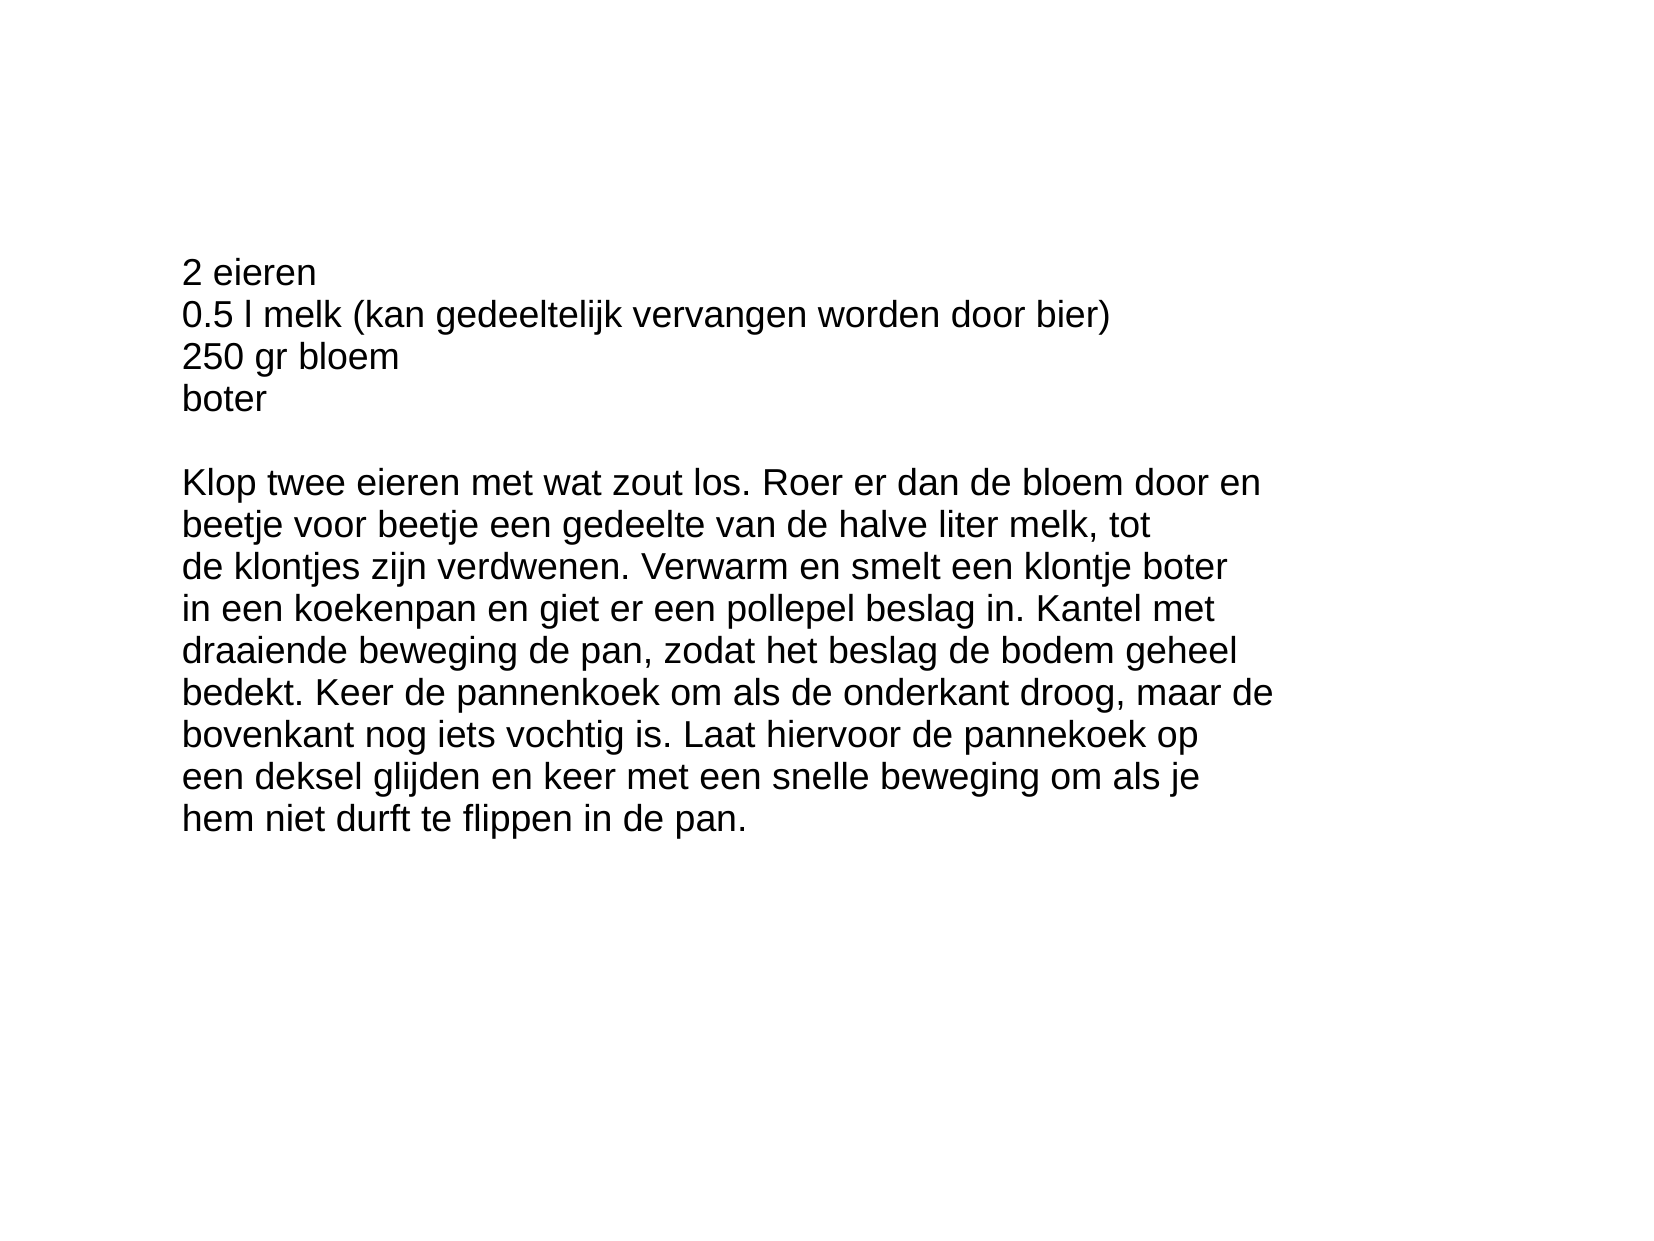

2 eieren
0.5 l melk (kan gedeeltelijk vervangen worden door bier)
250 gr bloem
boter
Klop twee eieren met wat zout los. Roer er dan de bloem door en
beetje voor beetje een gedeelte van de halve liter melk, tot
de klontjes zijn verdwenen. Verwarm en smelt een klontje boter
in een koekenpan en giet er een pollepel beslag in. Kantel met
draaiende beweging de pan, zodat het beslag de bodem geheel
bedekt. Keer de pannenkoek om als de onderkant droog, maar de
bovenkant nog iets vochtig is. Laat hiervoor de pannekoek op
een deksel glijden en keer met een snelle beweging om als je
hem niet durft te flippen in de pan.